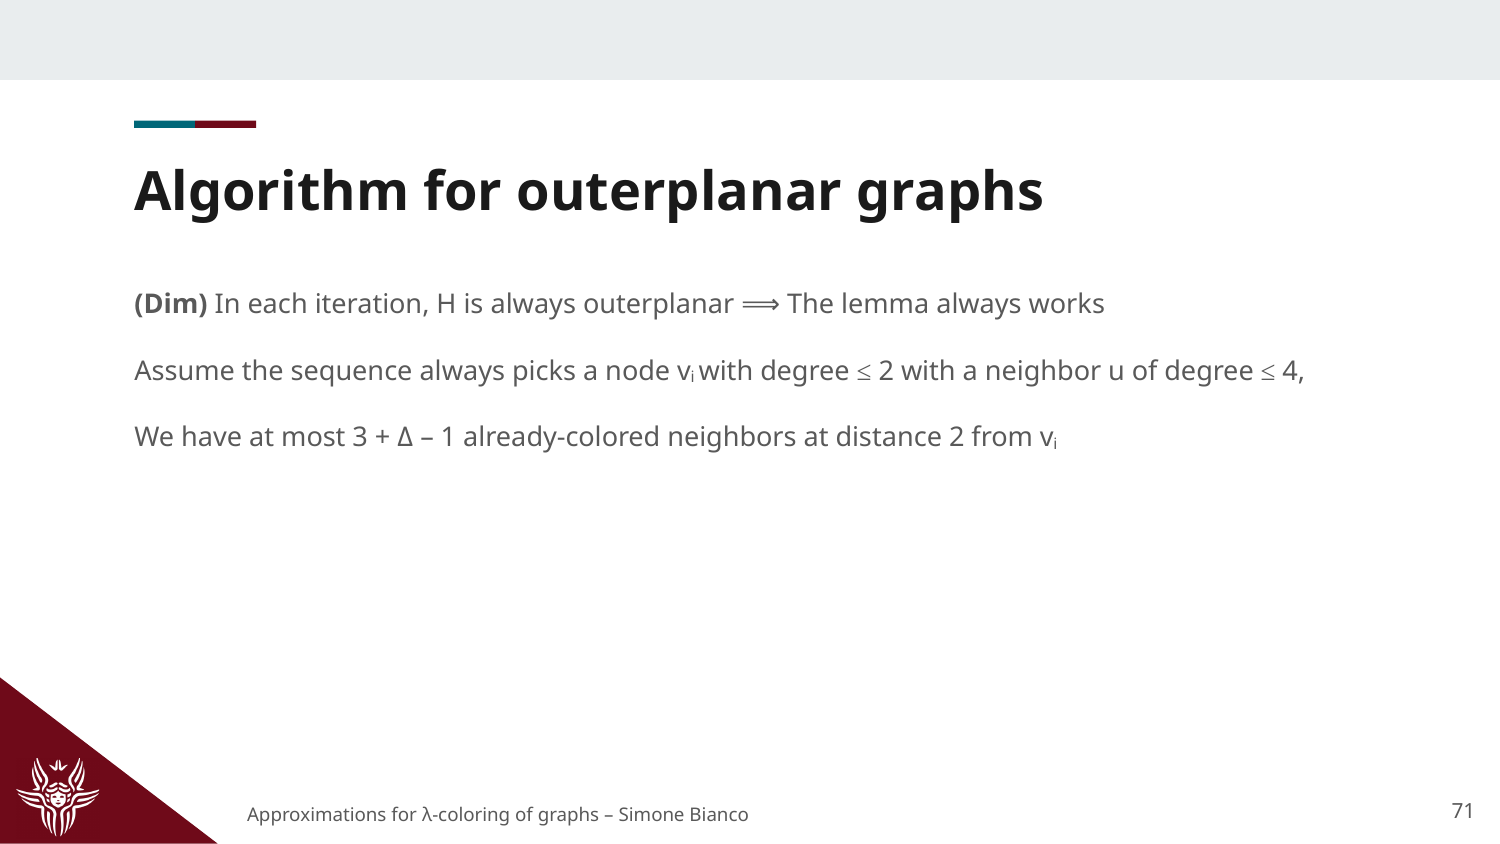

# Algorithm for outerplanar graphs
(Dim) In each iteration, H is always outerplanar ⟹ The lemma always works
Assume the sequence always picks a node vi with degree ≤ 2 with a neighbor u of degree ≤ 4,
We have at most 3 + Δ – 1 already-colored neighbors at distance 2 from vi
Approximations for λ-coloring of graphs – Simone Bianco